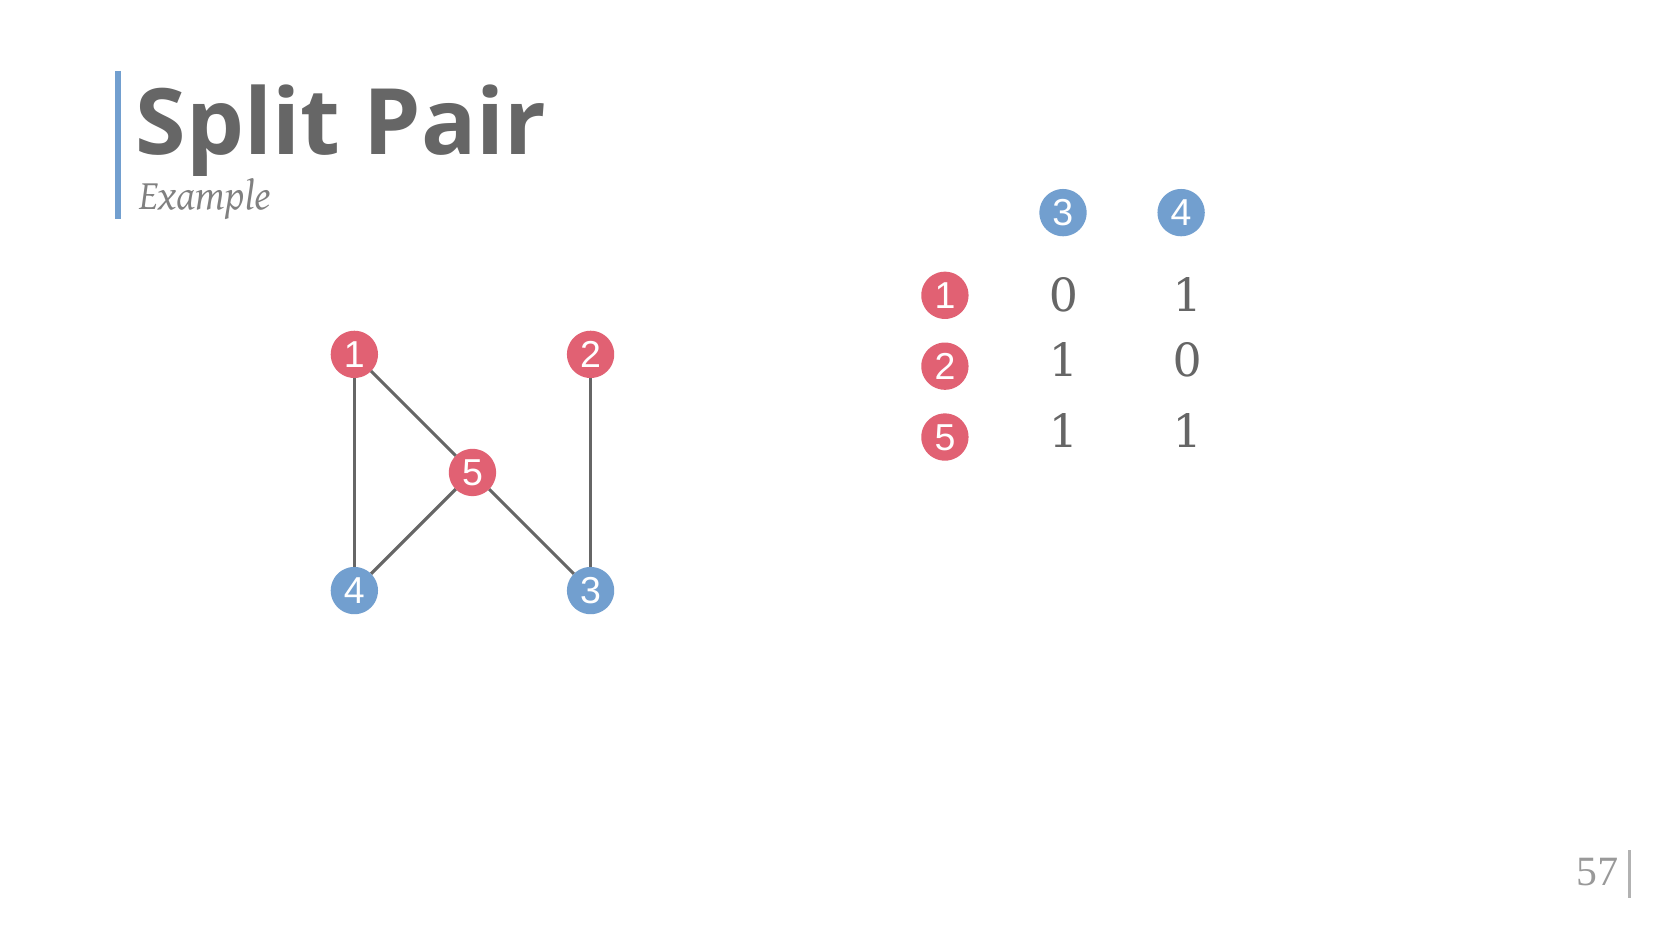

# Split Pair
Example
3
4
0
1
1
1
2
1
0
2
1
1
5
5
4
3
57